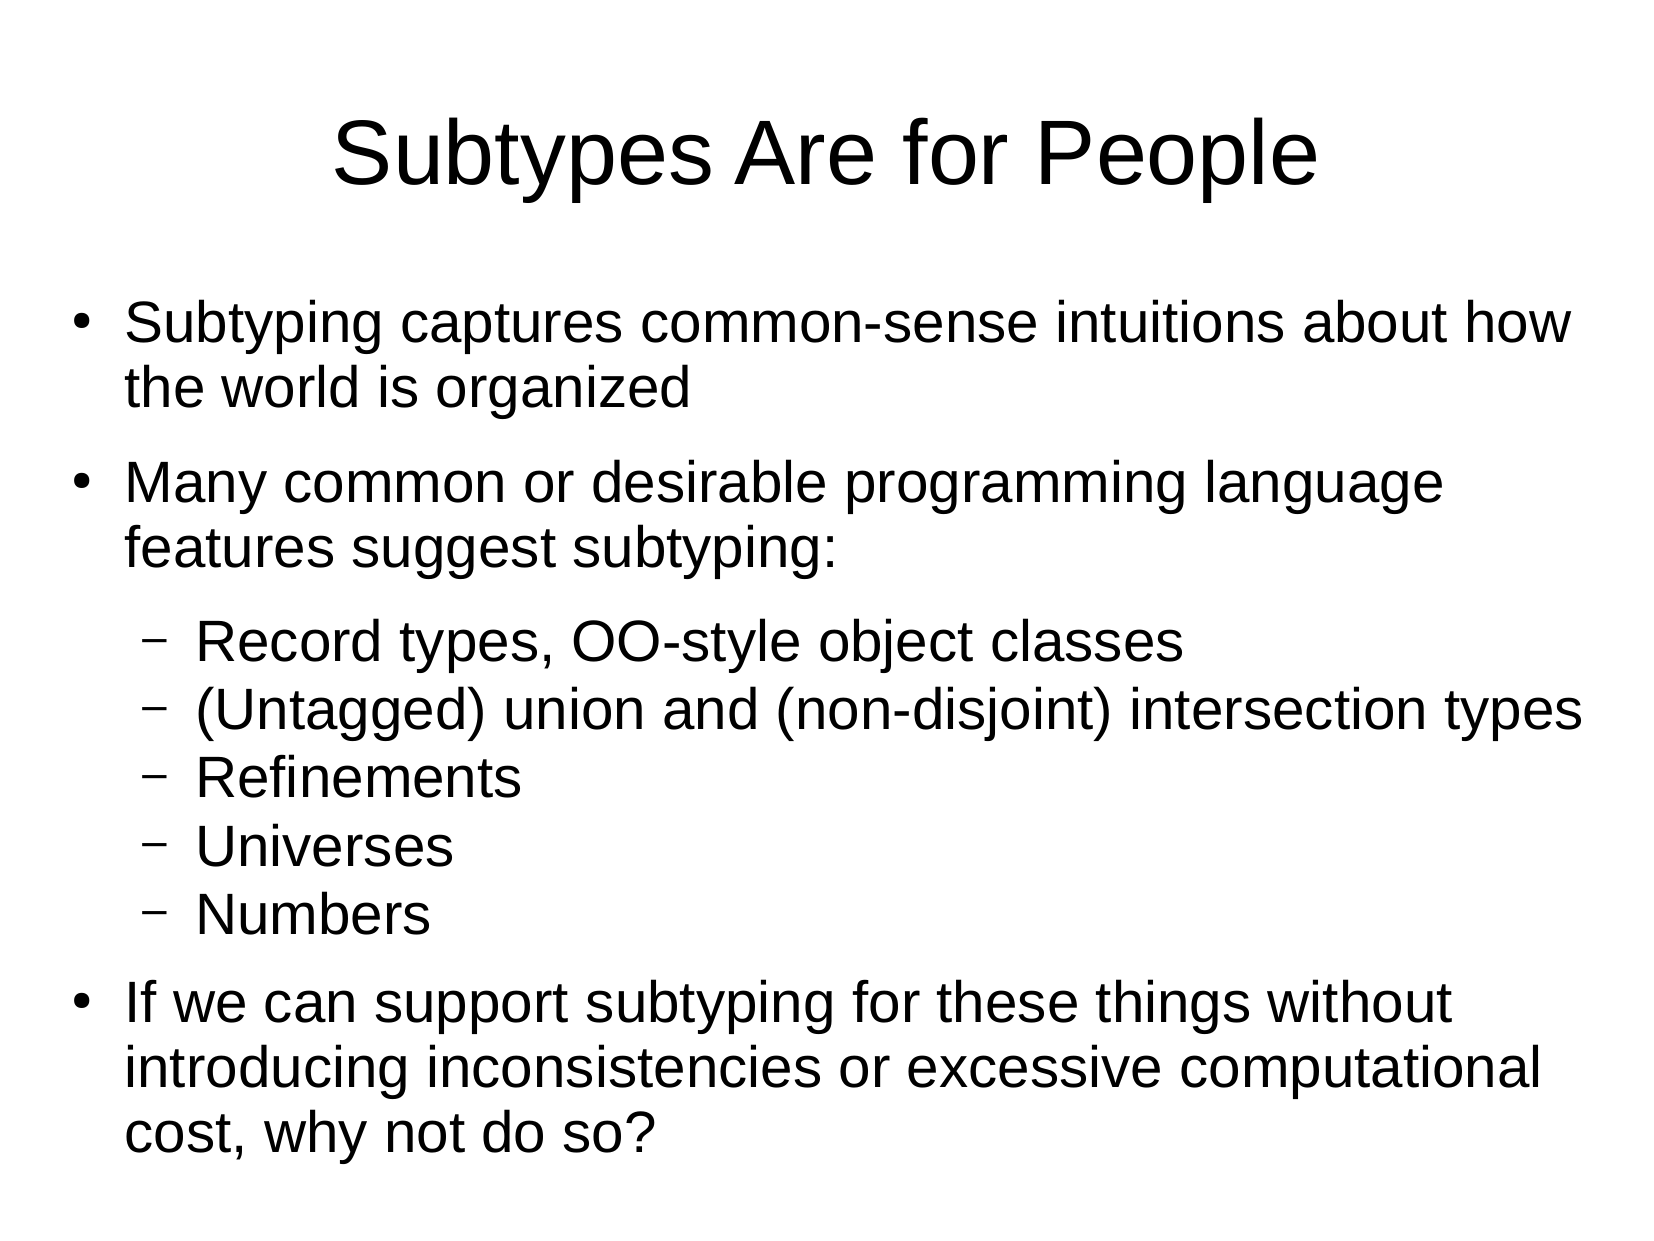

# Subtypes Are for People
Subtyping captures common-sense intuitions about how the world is organized
Many common or desirable programming language features suggest subtyping:
Record types, OO-style object classes
(Untagged) union and (non-disjoint) intersection types
Refinements
Universes
Numbers
If we can support subtyping for these things without introducing inconsistencies or excessive computational cost, why not do so?